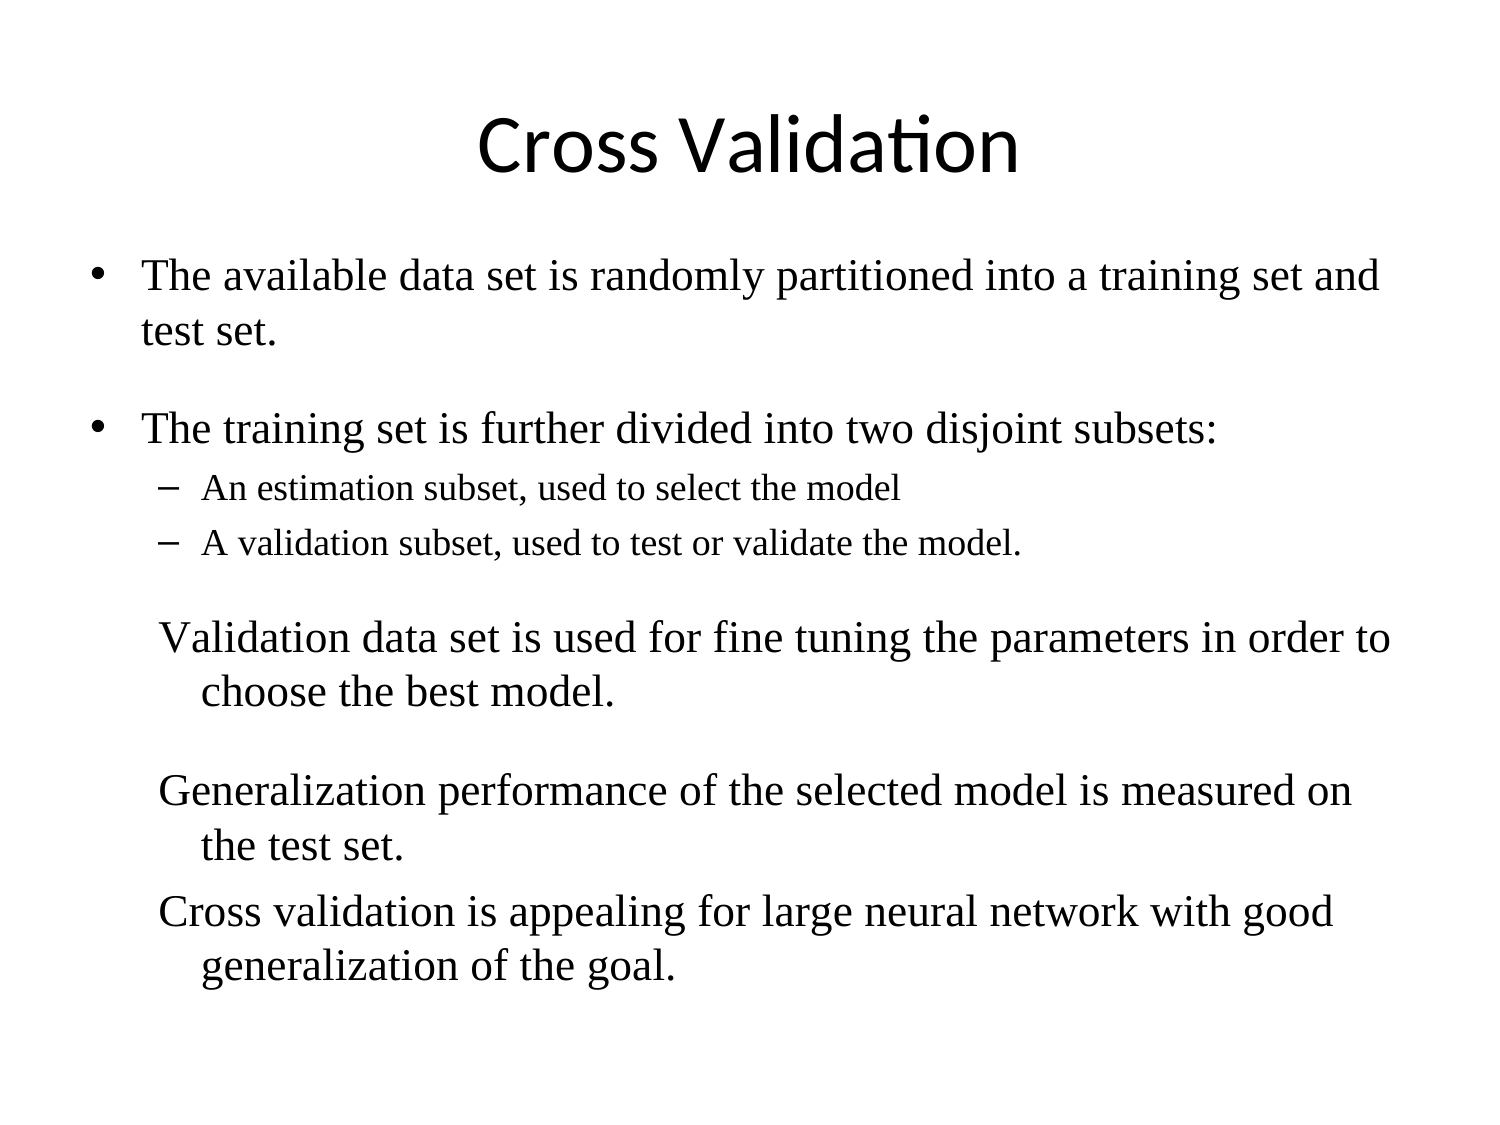

# Cross Validation
The available data set is randomly partitioned into a training set and test set.
The training set is further divided into two disjoint subsets:
An estimation subset, used to select the model
A validation subset, used to test or validate the model.
Validation data set is used for fine tuning the parameters in order to choose the best model.
Generalization performance of the selected model is measured on the test set.
Cross validation is appealing for large neural network with good generalization of the goal.